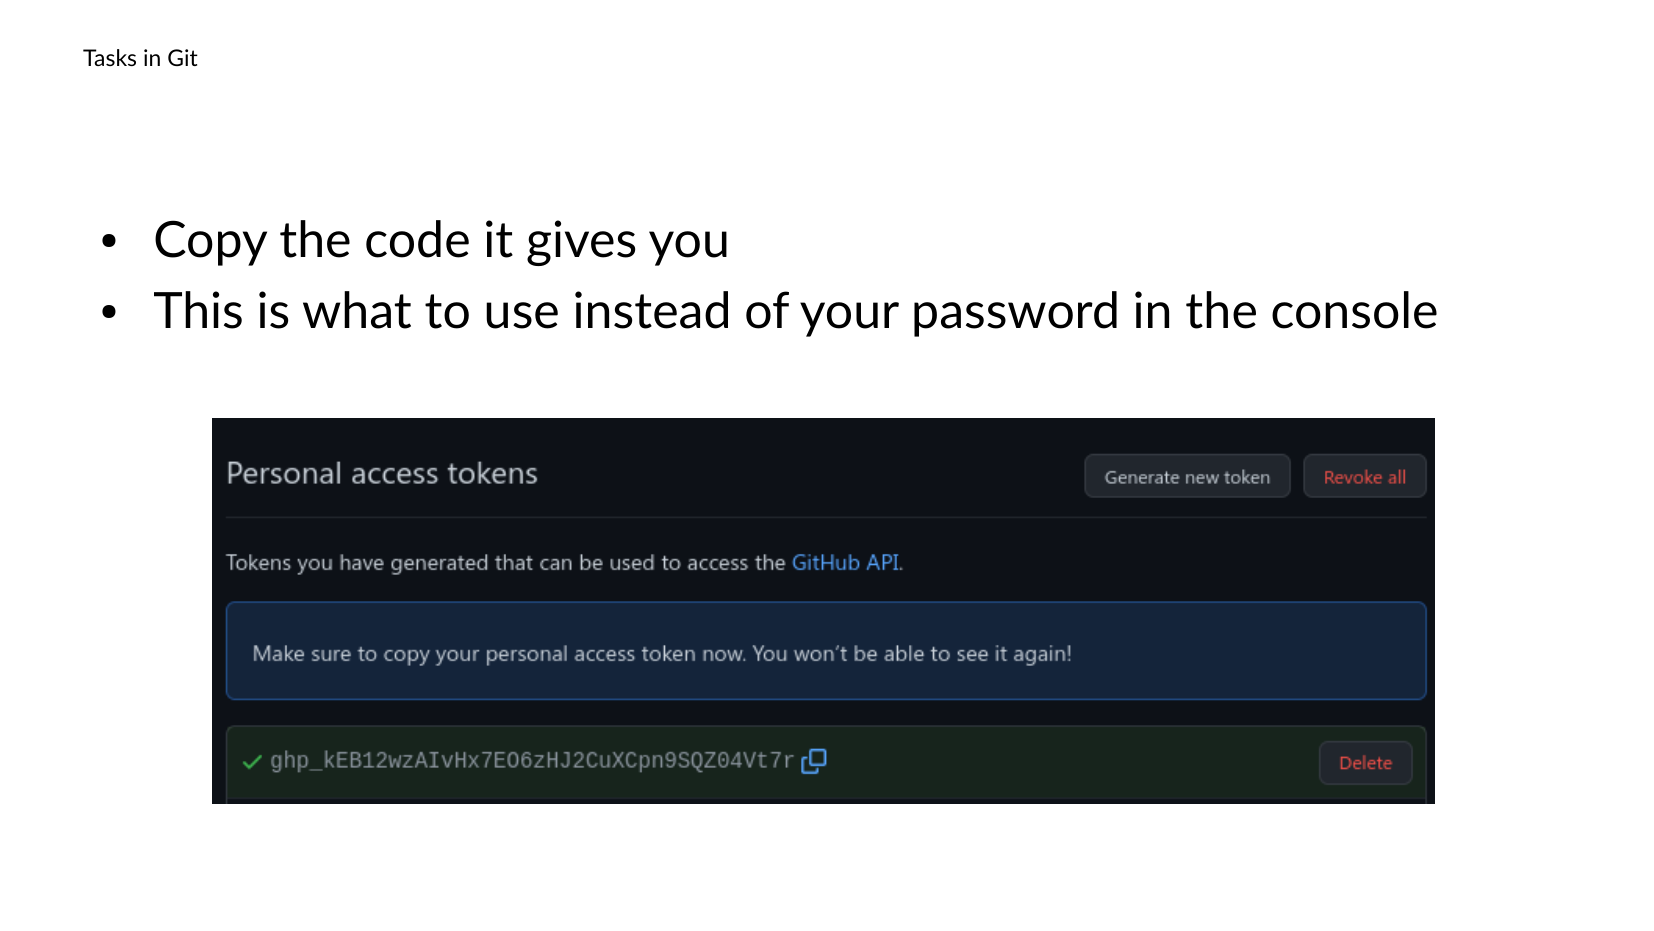

# Tasks in Git
Copy the code it gives you
This is what to use instead of your password in the console